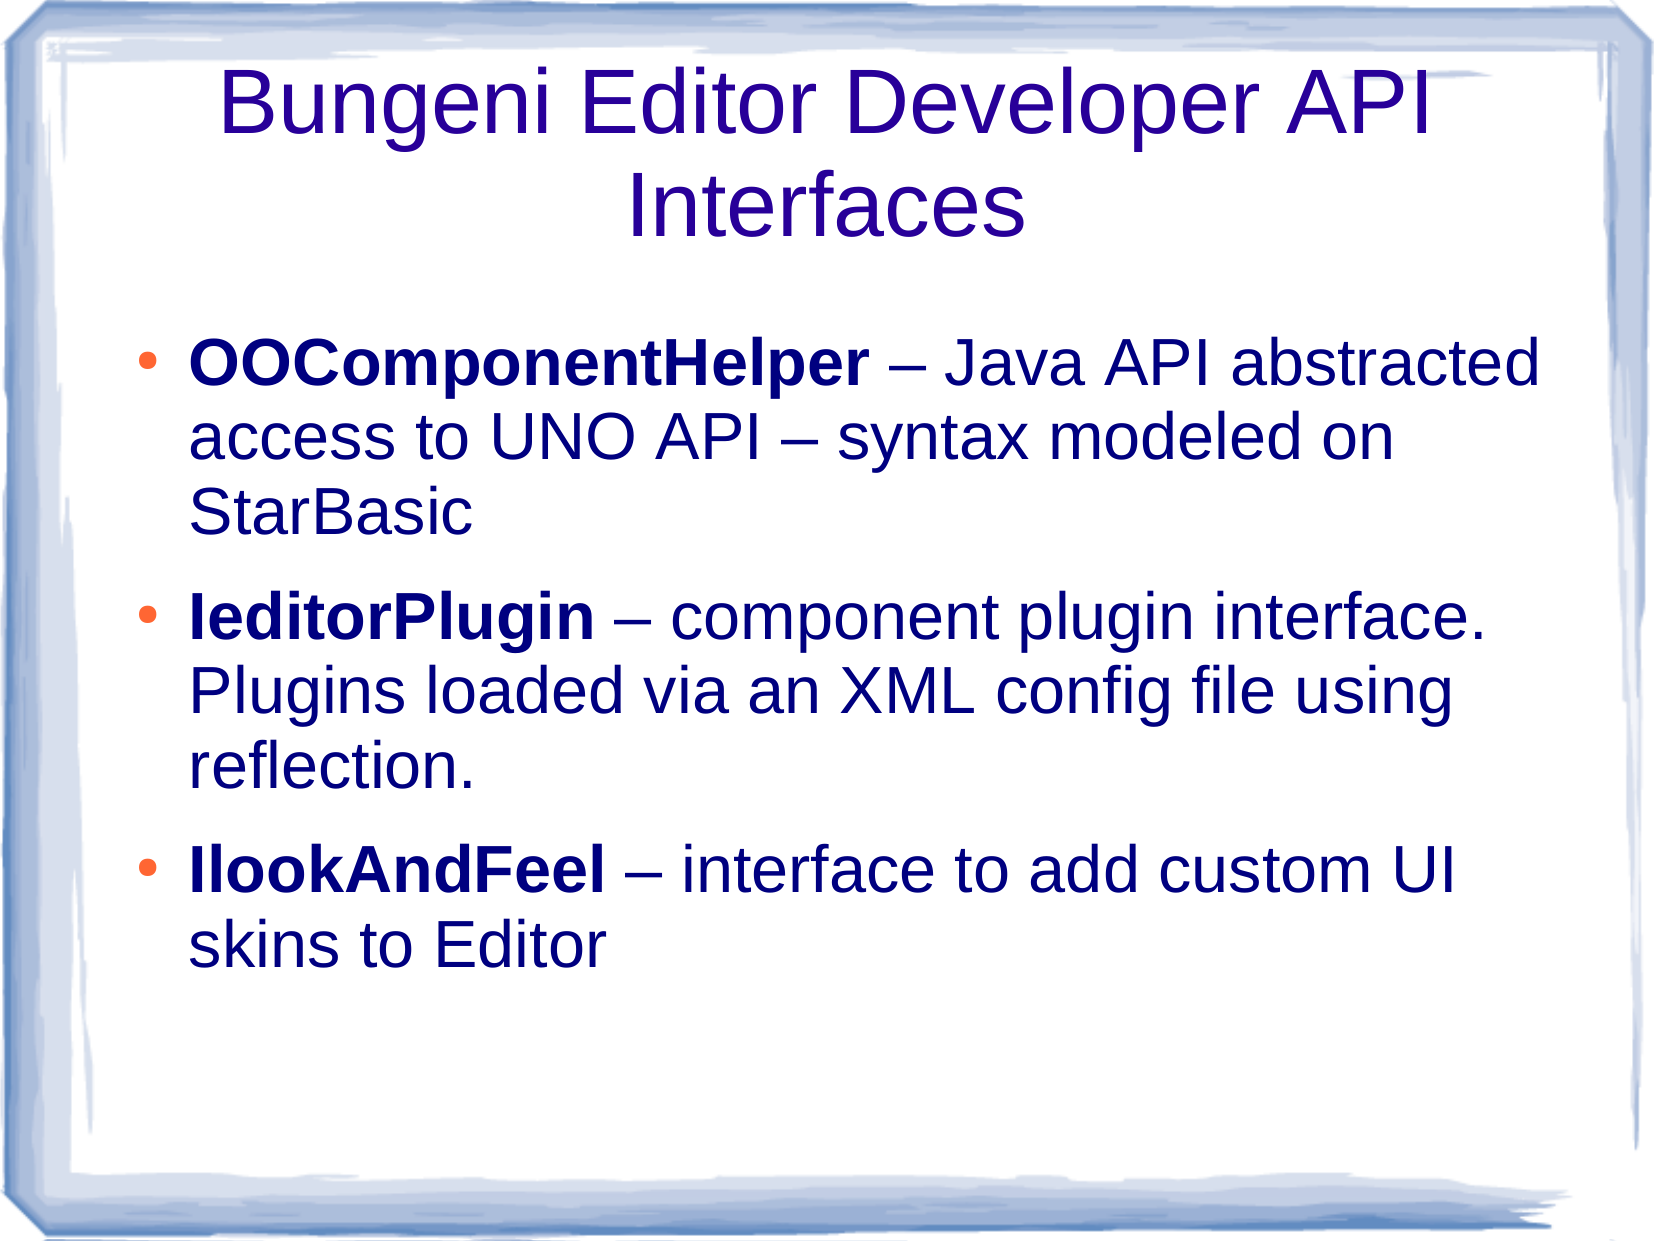

# Bungeni Editor Developer API Interfaces
OOComponentHelper – Java API abstracted access to UNO API – syntax modeled on StarBasic
IeditorPlugin – component plugin interface. Plugins loaded via an XML config file using reflection.
IlookAndFeel – interface to add custom UI skins to Editor